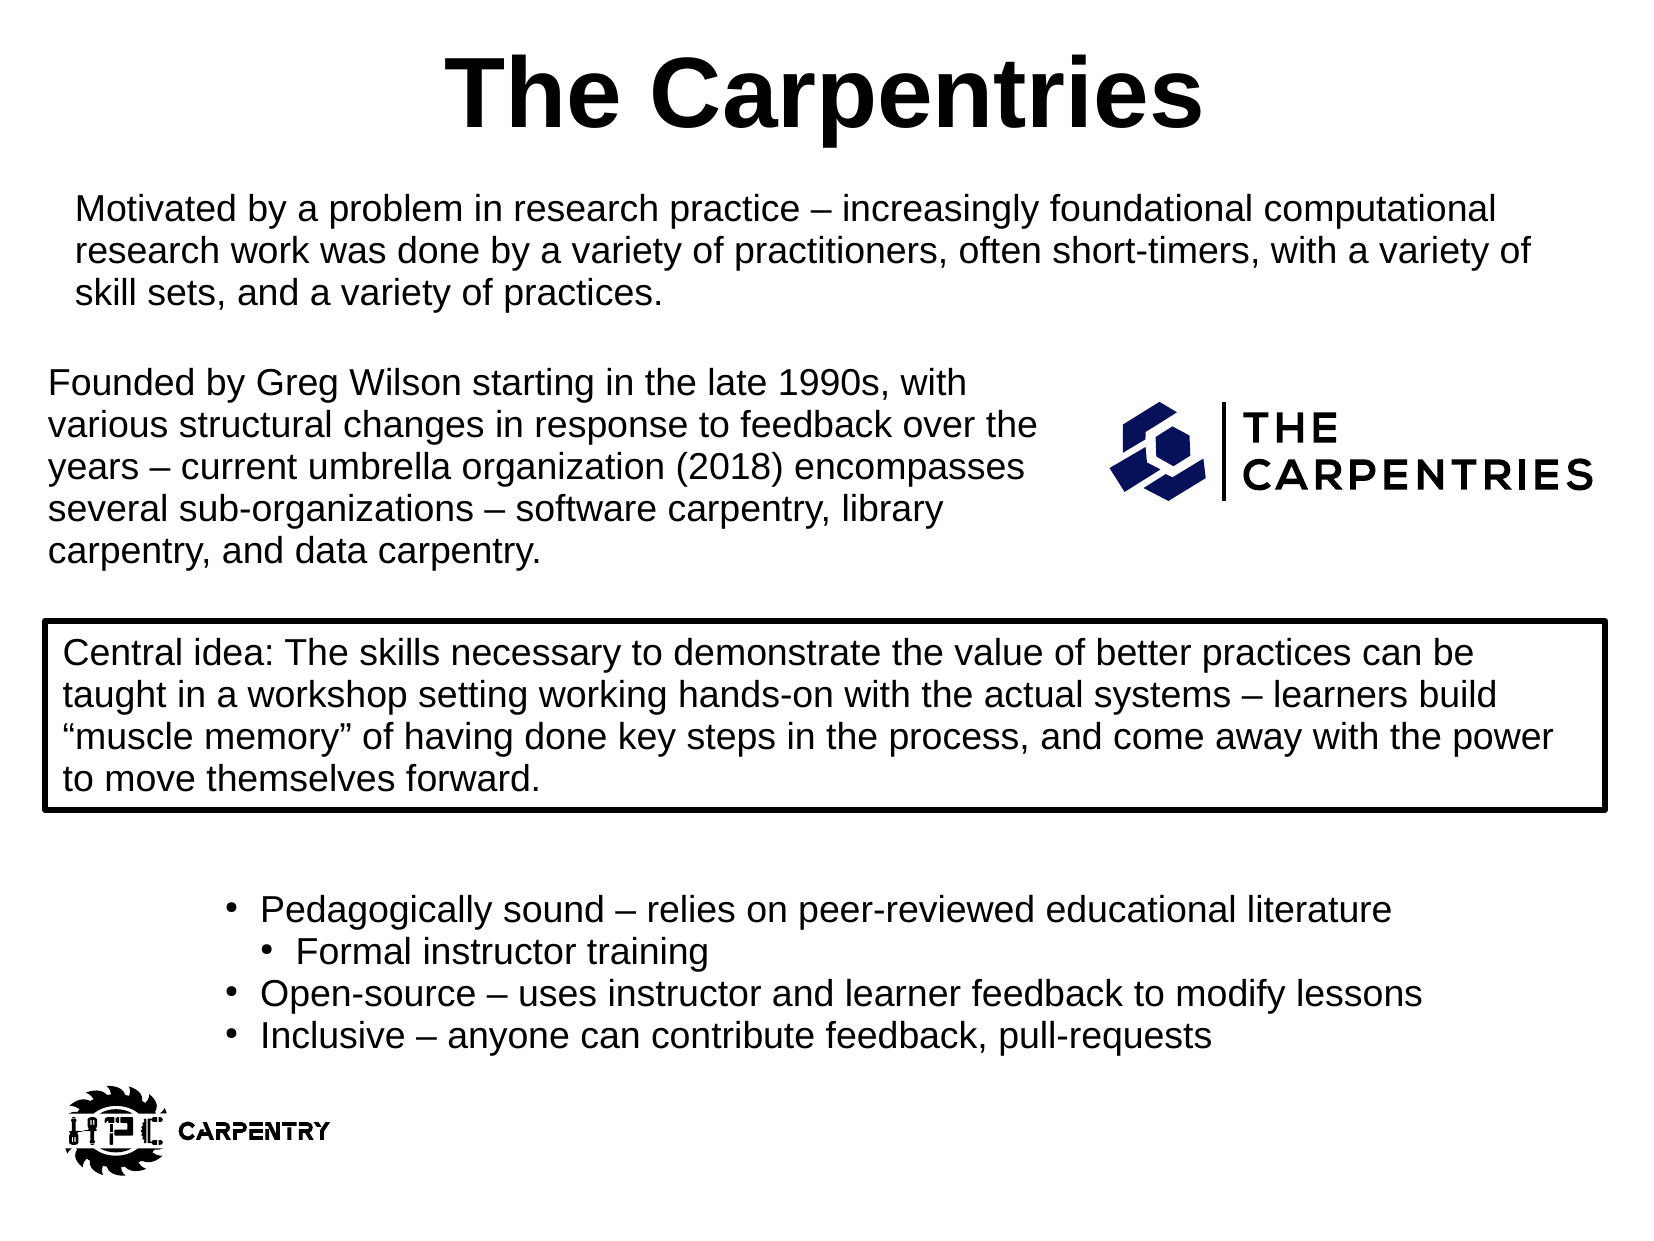

The Carpentries
Motivated by a problem in research practice – increasingly foundational computational research work was done by a variety of practitioners, often short-timers, with a variety of skill sets, and a variety of practices.
Founded by Greg Wilson starting in the late 1990s, with various structural changes in response to feedback over the years – current umbrella organization (2018) encompasses several sub-organizations – software carpentry, library carpentry, and data carpentry.
Central idea: The skills necessary to demonstrate the value of better practices can be taught in a workshop setting working hands-on with the actual systems – learners build “muscle memory” of having done key steps in the process, and come away with the power to move themselves forward.
Pedagogically sound – relies on peer-reviewed educational literature
Formal instructor training
Open-source – uses instructor and learner feedback to modify lessons
Inclusive – anyone can contribute feedback, pull-requests